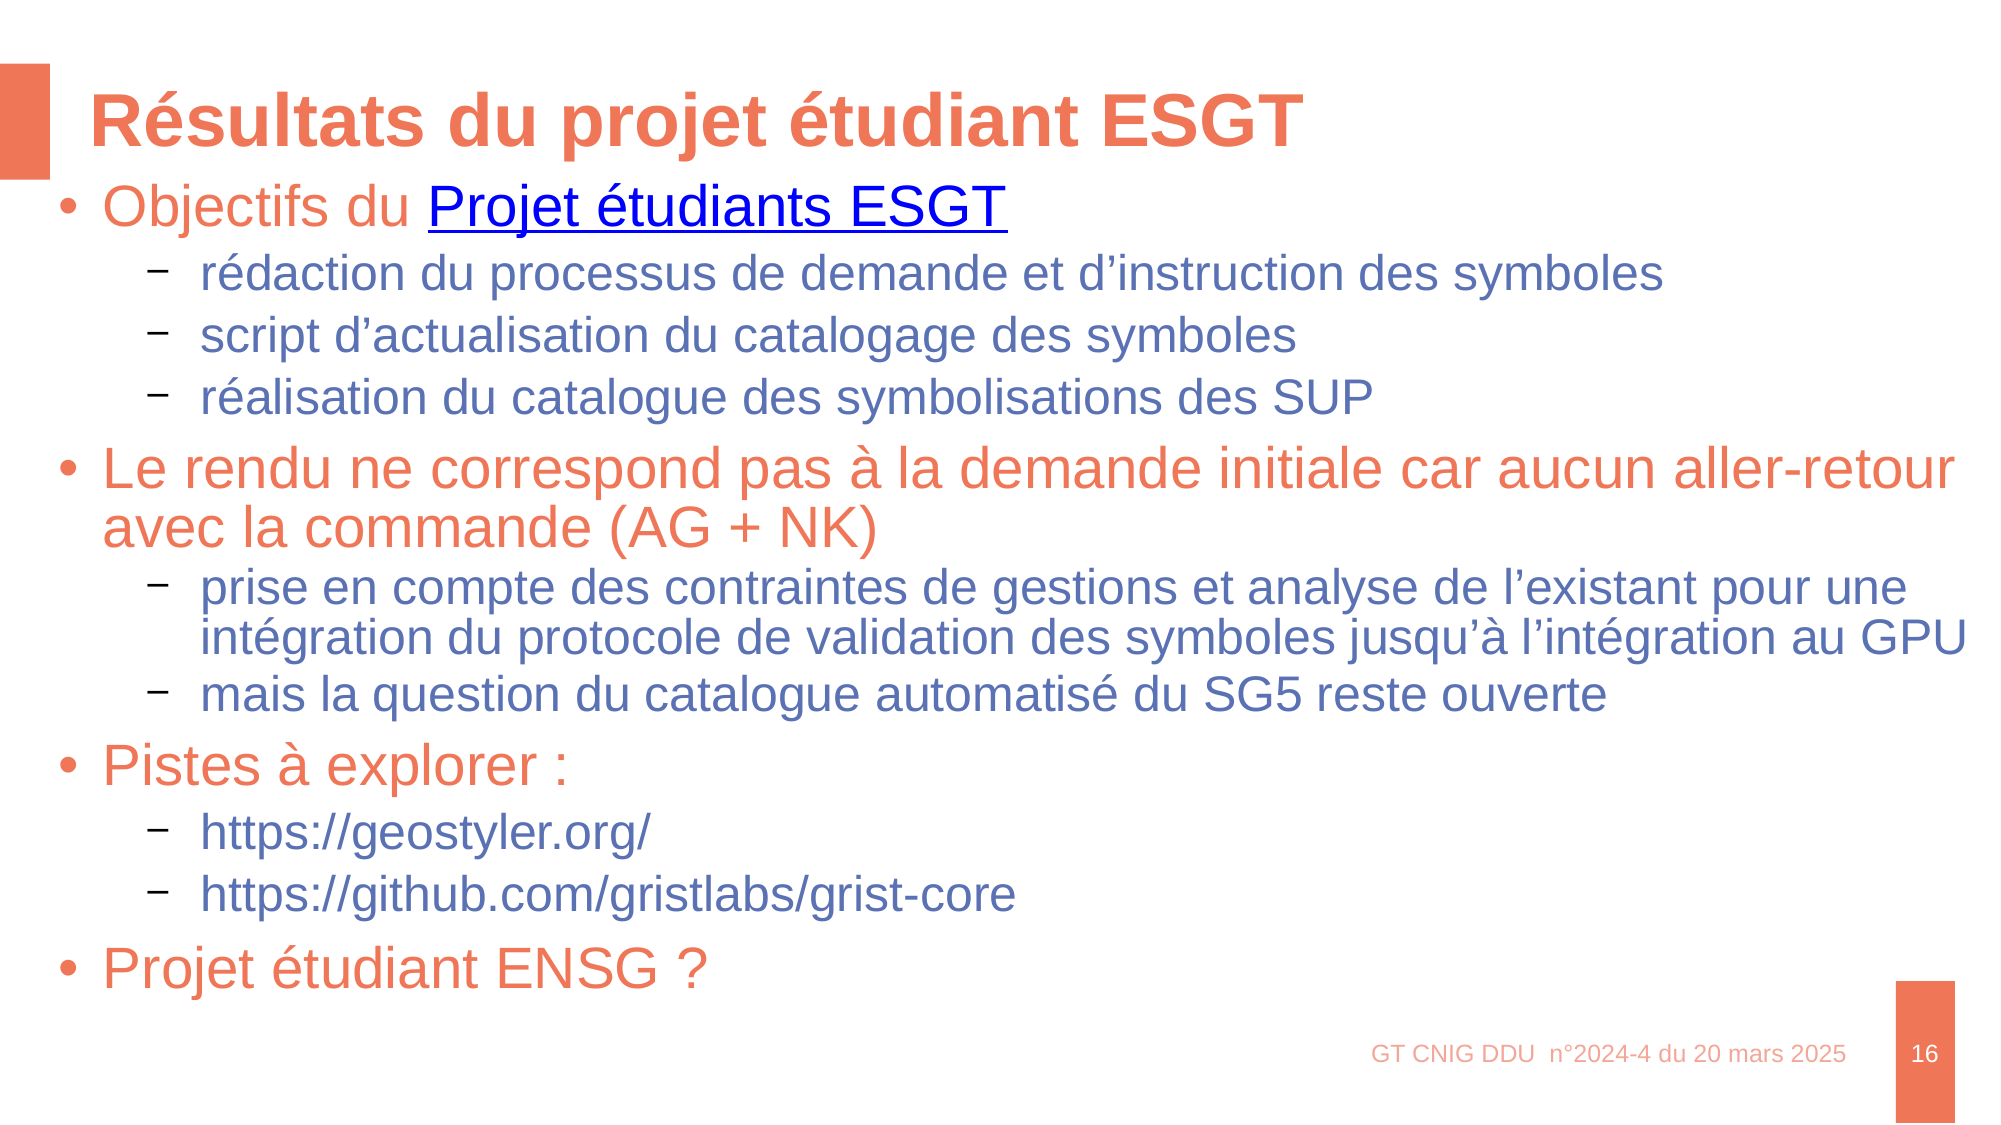

# Résultats du projet étudiant ESGT
Objectifs du Projet étudiants ESGT
rédaction du processus de demande et d’instruction des symboles
script d’actualisation du catalogage des symboles
réalisation du catalogue des symbolisations des SUP
Le rendu ne correspond pas à la demande initiale car aucun aller-retour avec la commande (AG + NK)
prise en compte des contraintes de gestions et analyse de l’existant pour une intégration du protocole de validation des symboles jusqu’à l’intégration au GPU
mais la question du catalogue automatisé du SG5 reste ouverte
Pistes à explorer :
https://geostyler.org/
https://github.com/gristlabs/grist-core
Projet étudiant ENSG ?
16
GT CNIG DDU n°2024-4 du 20 mars 2025